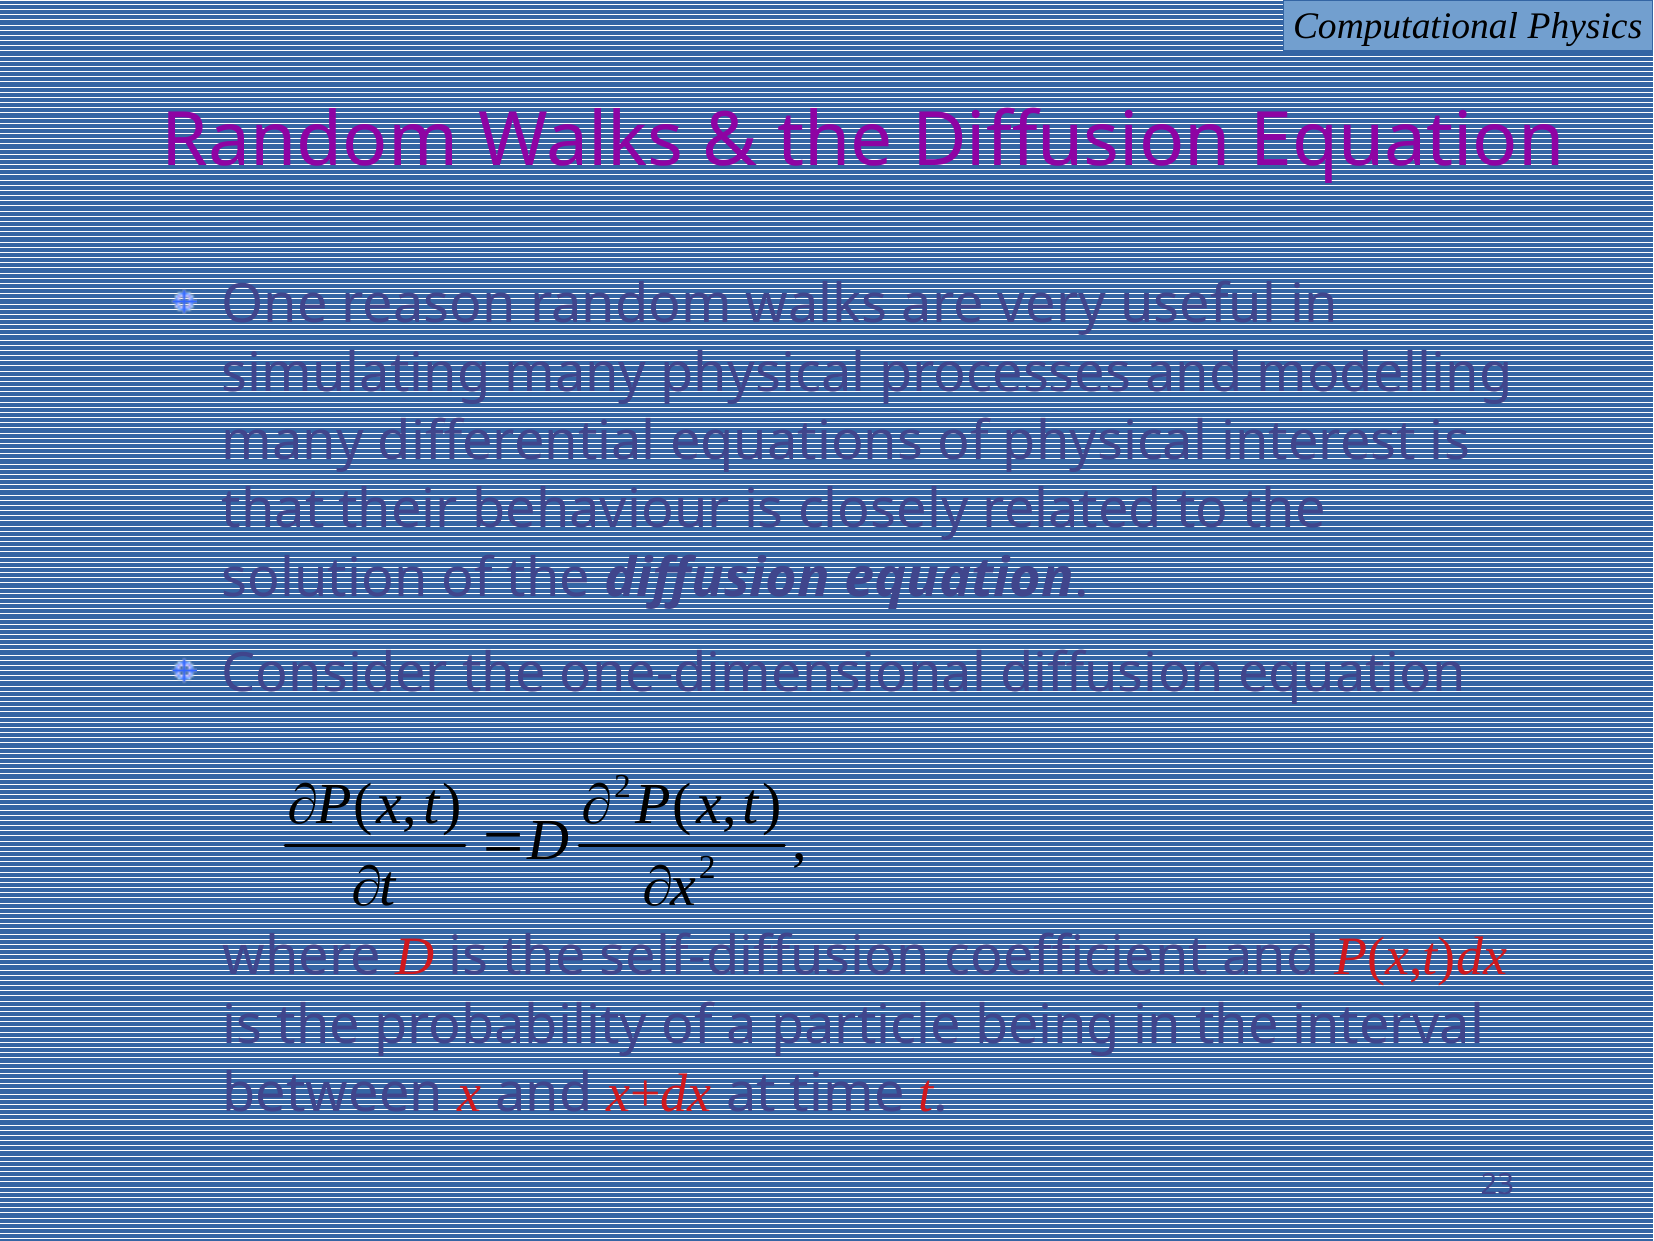

Random Walks & the Diffusion Equation
# One reason random walks are very useful in simulating many physical processes and modelling many differential equations of physical interest is that their behaviour is closely related to the solution of the diffusion equation.
Consider the one-dimensional diffusion equation
	where D is the self-diffusion coefficient and P(x,t)dx is the probability of a particle being in the interval between x and x+dx at time t.